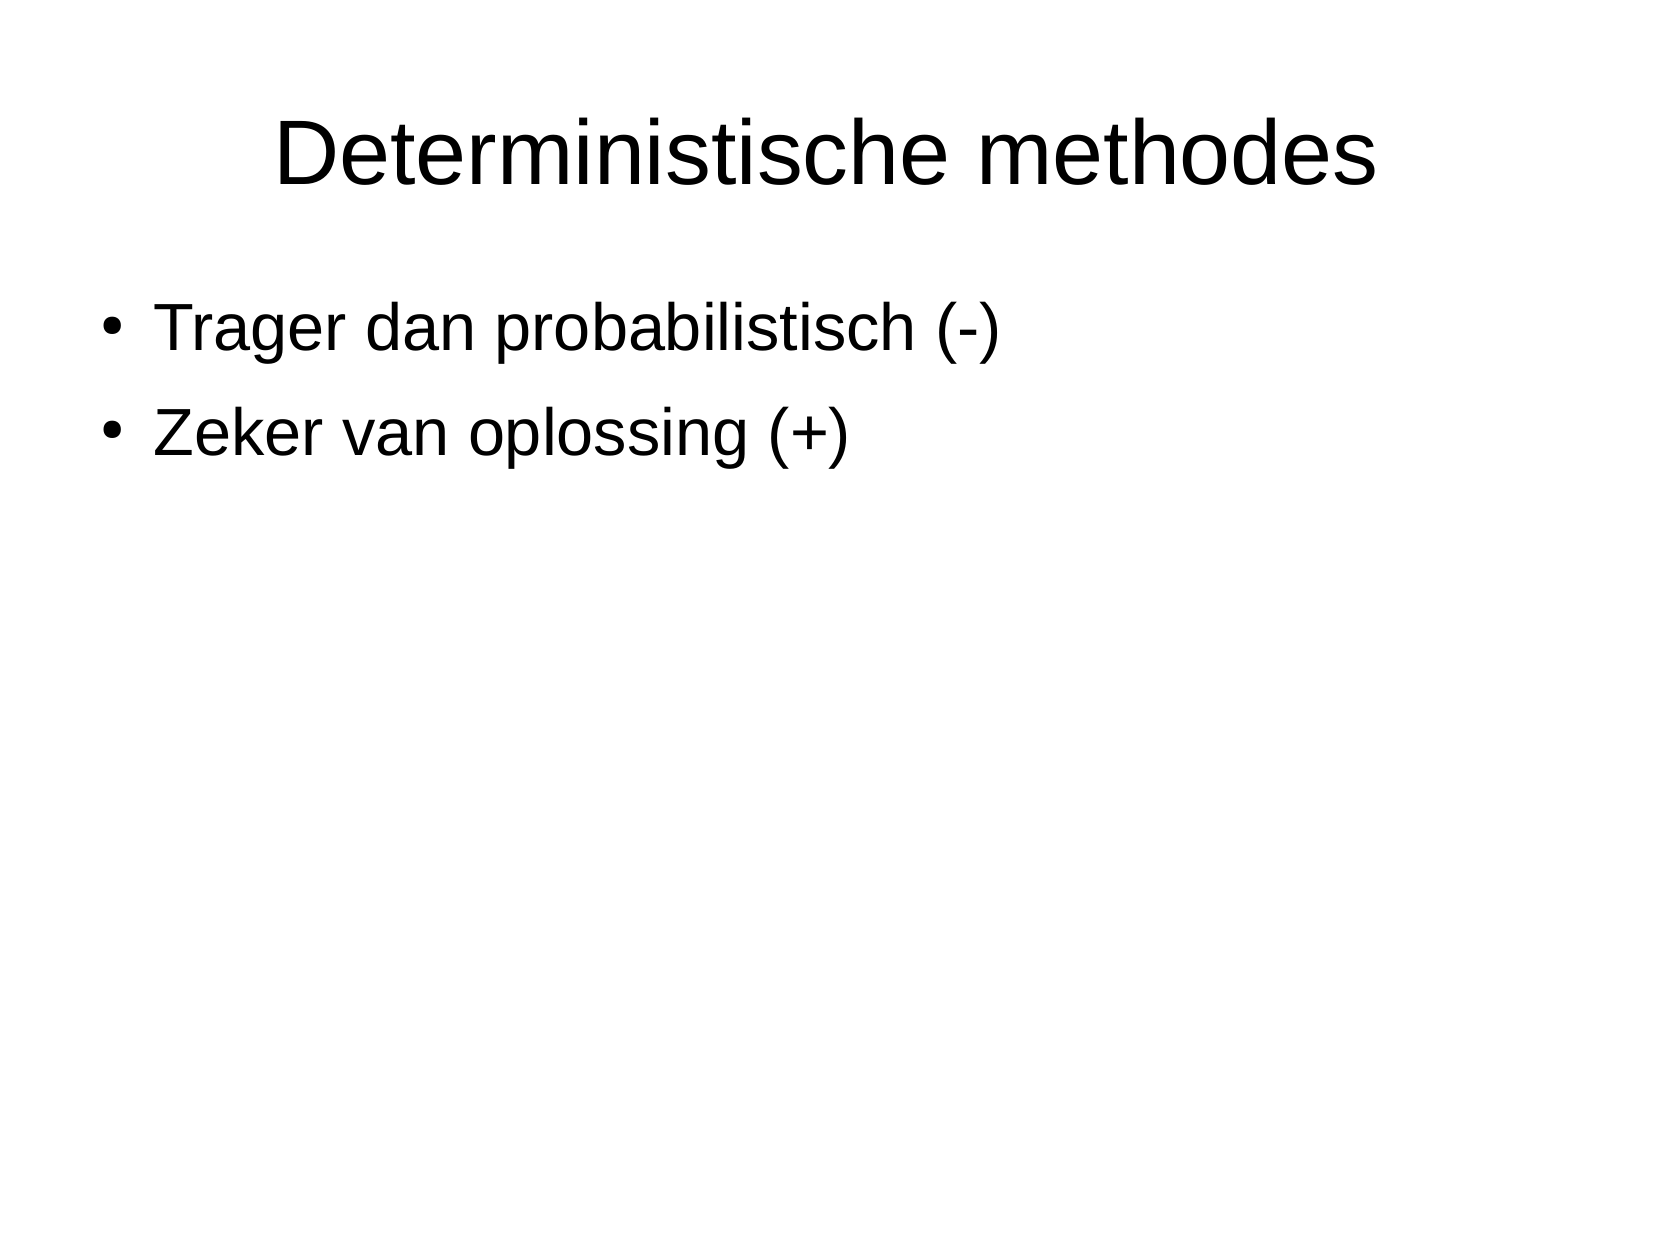

# Deterministische methodes
Trager dan probabilistisch (-)
Zeker van oplossing (+)